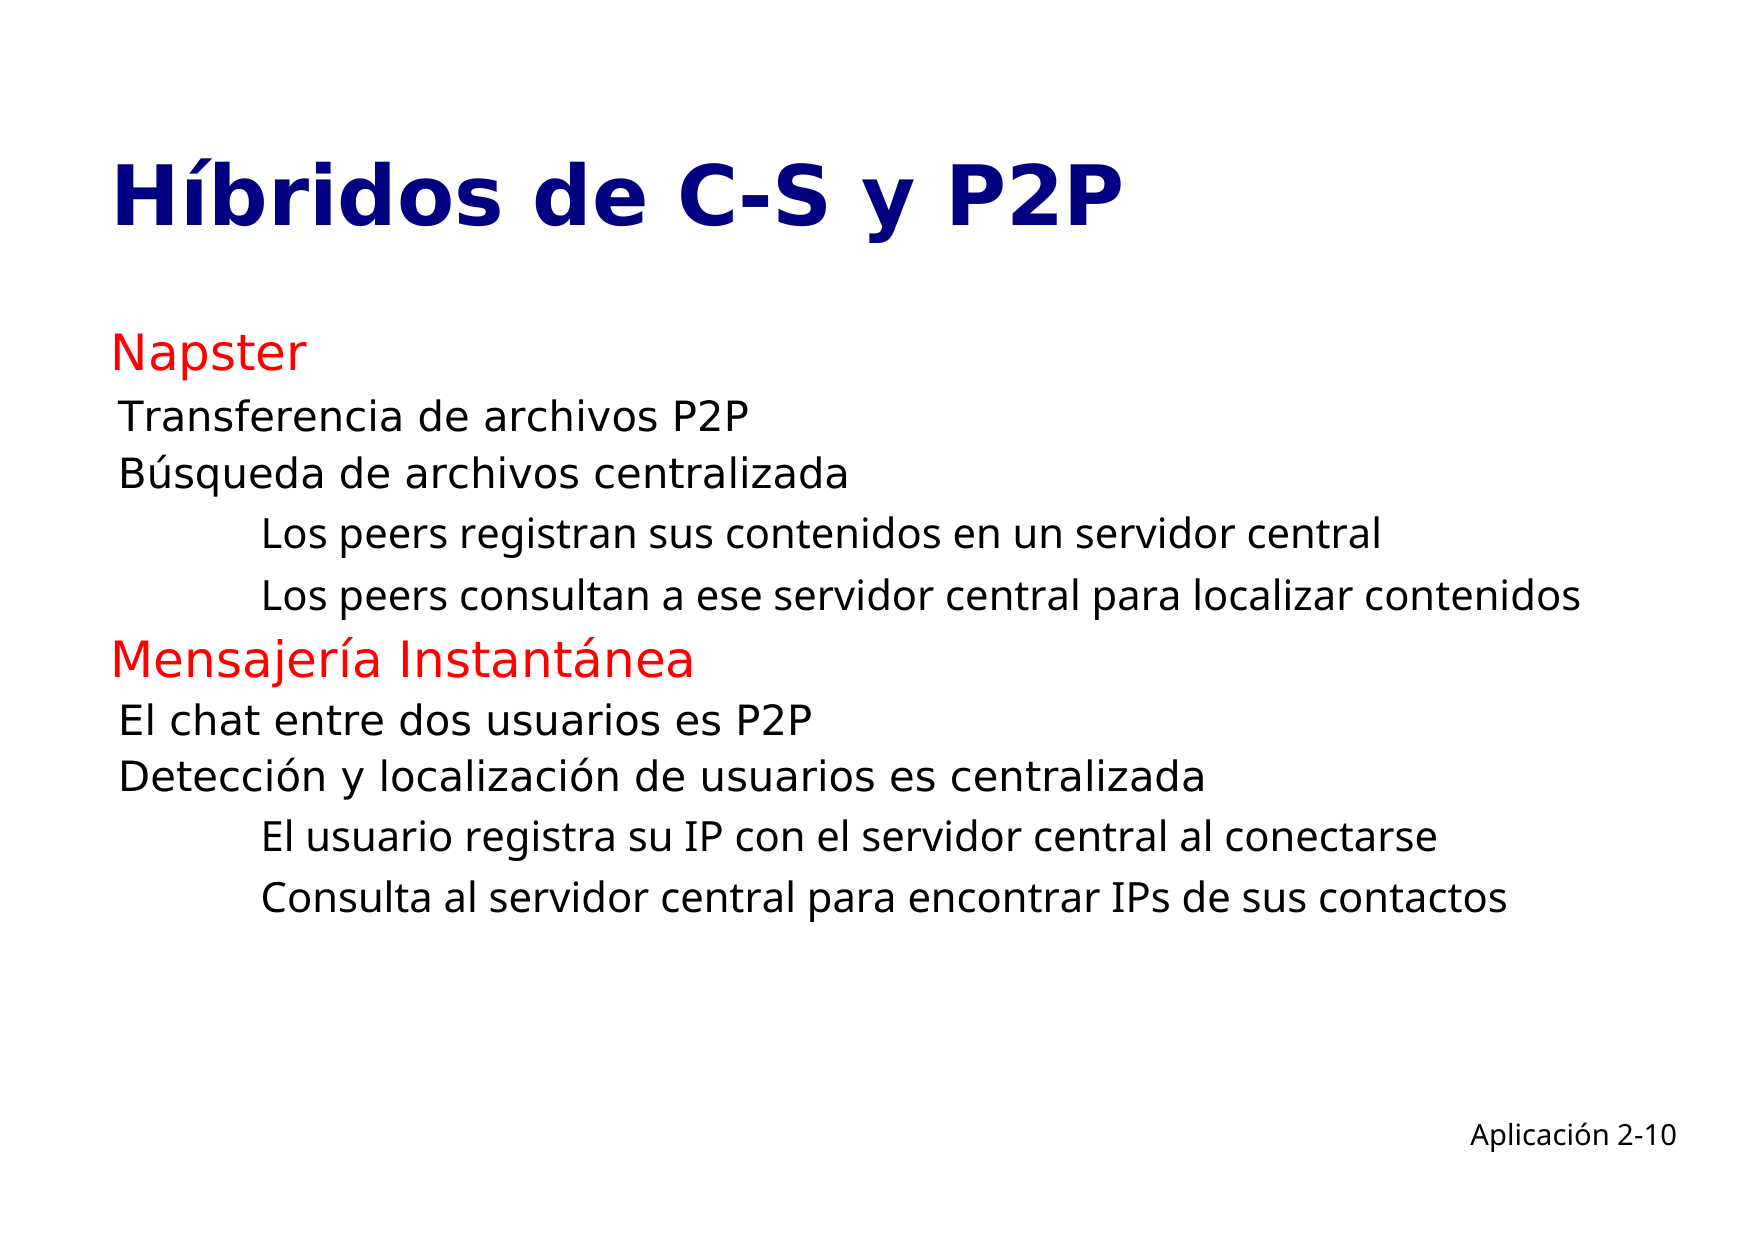

# Híbridos de C-S y P2P
Napster
Transferencia de archivos P2P
Búsqueda de archivos centralizada
Los peers registran sus contenidos en un servidor central
Los peers consultan a ese servidor central para localizar contenidos
Mensajería Instantánea
El chat entre dos usuarios es P2P
Detección y localización de usuarios es centralizada
El usuario registra su IP con el servidor central al conectarse
Consulta al servidor central para encontrar IPs de sus contactos